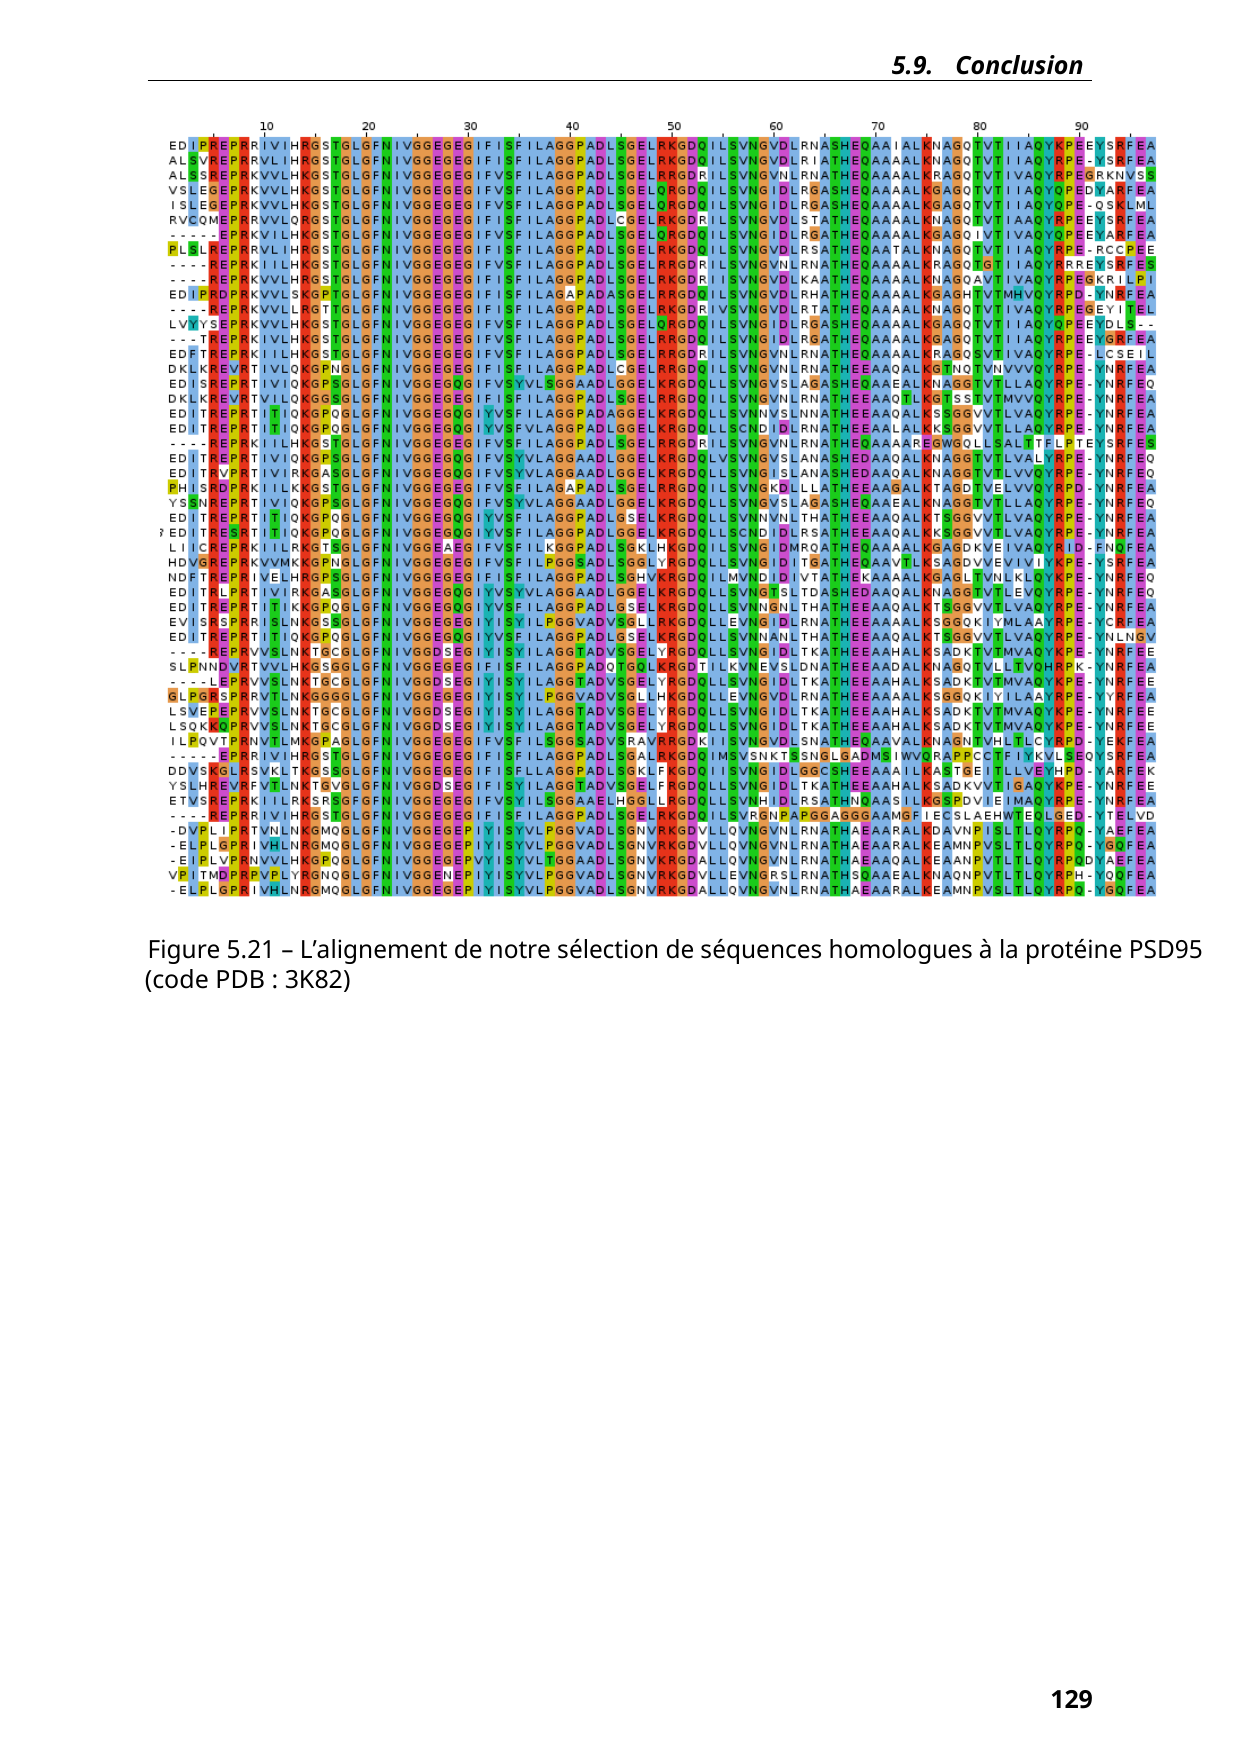

5.9.
Conclusion
Figure 5.21 – L’alignement de notre sélection de séquences homologues à la protéine PSD95
(code PDB : 3K82)
129